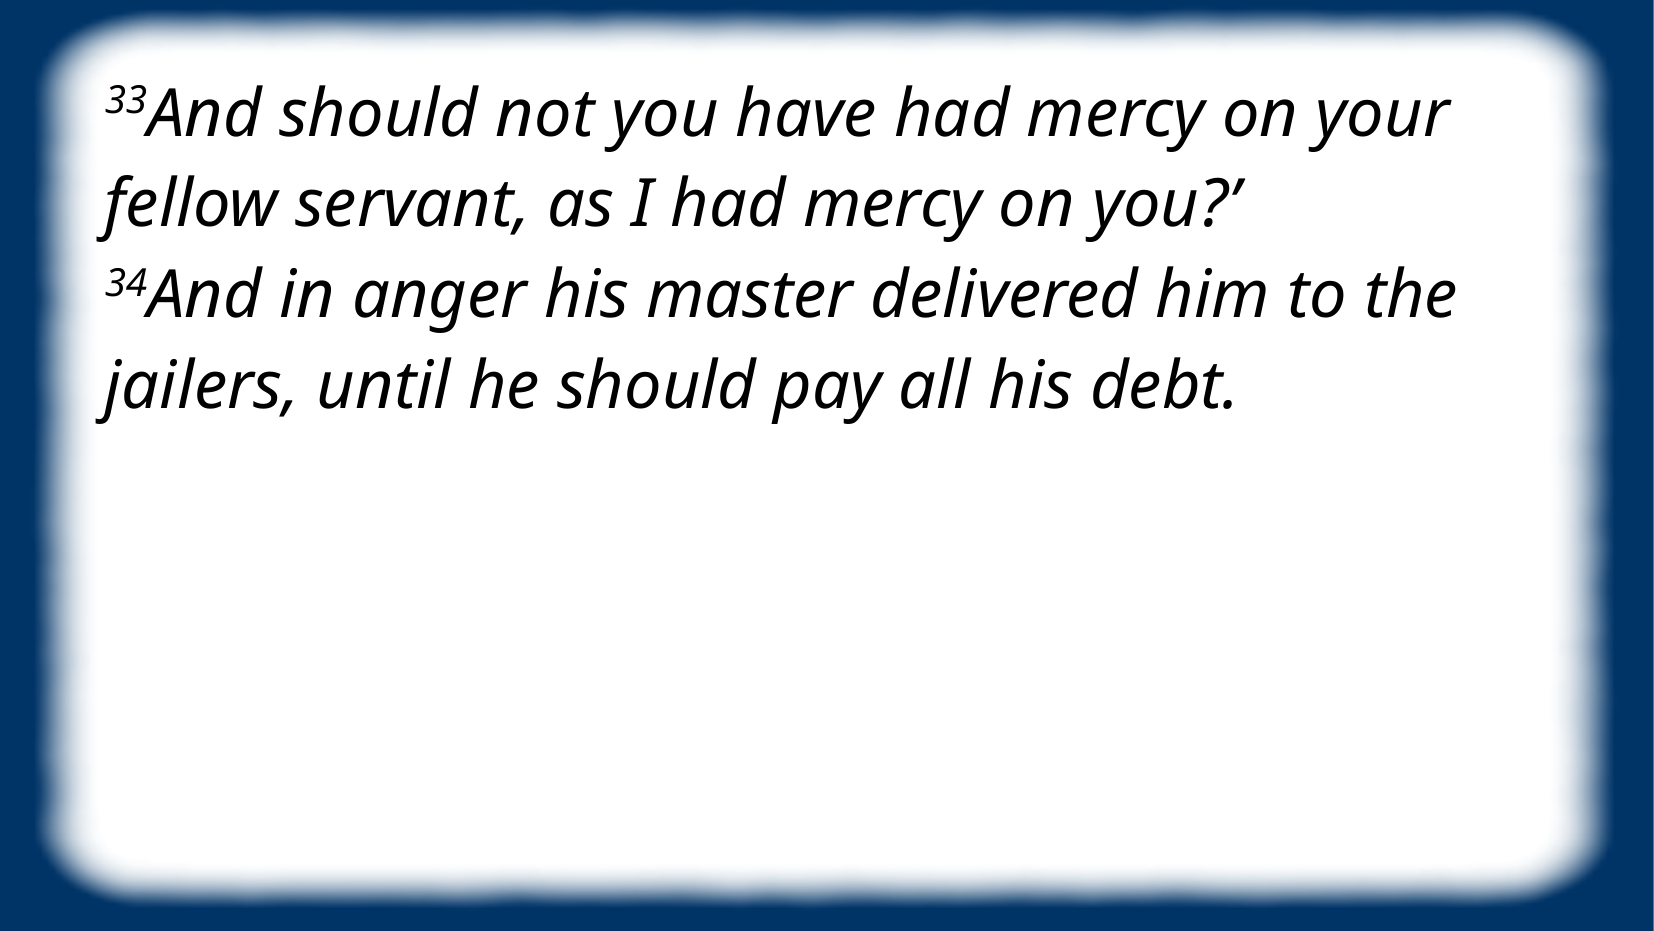

33And should not you have had mercy on your fellow servant, as I had mercy on you?’
34And in anger his master delivered him to the jailers, until he should pay all his debt.